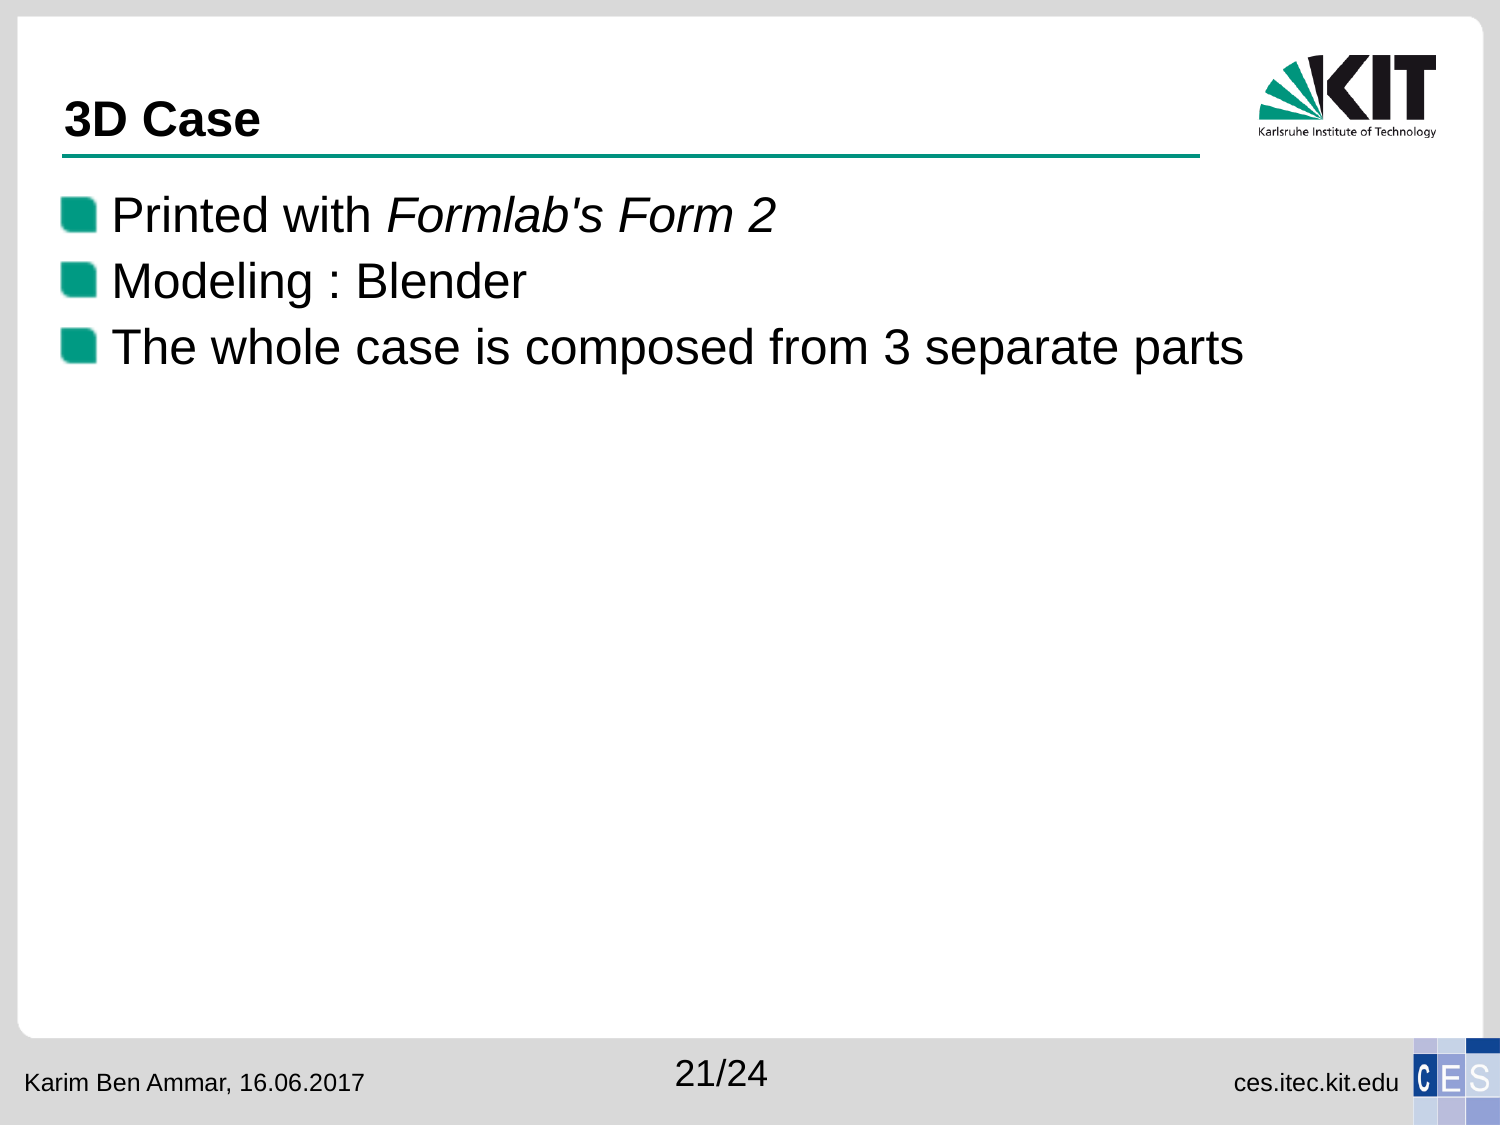

# 3D Case
Printed with Formlab's Form 2
Modeling : Blender
The whole case is composed from 3 separate parts
21/24